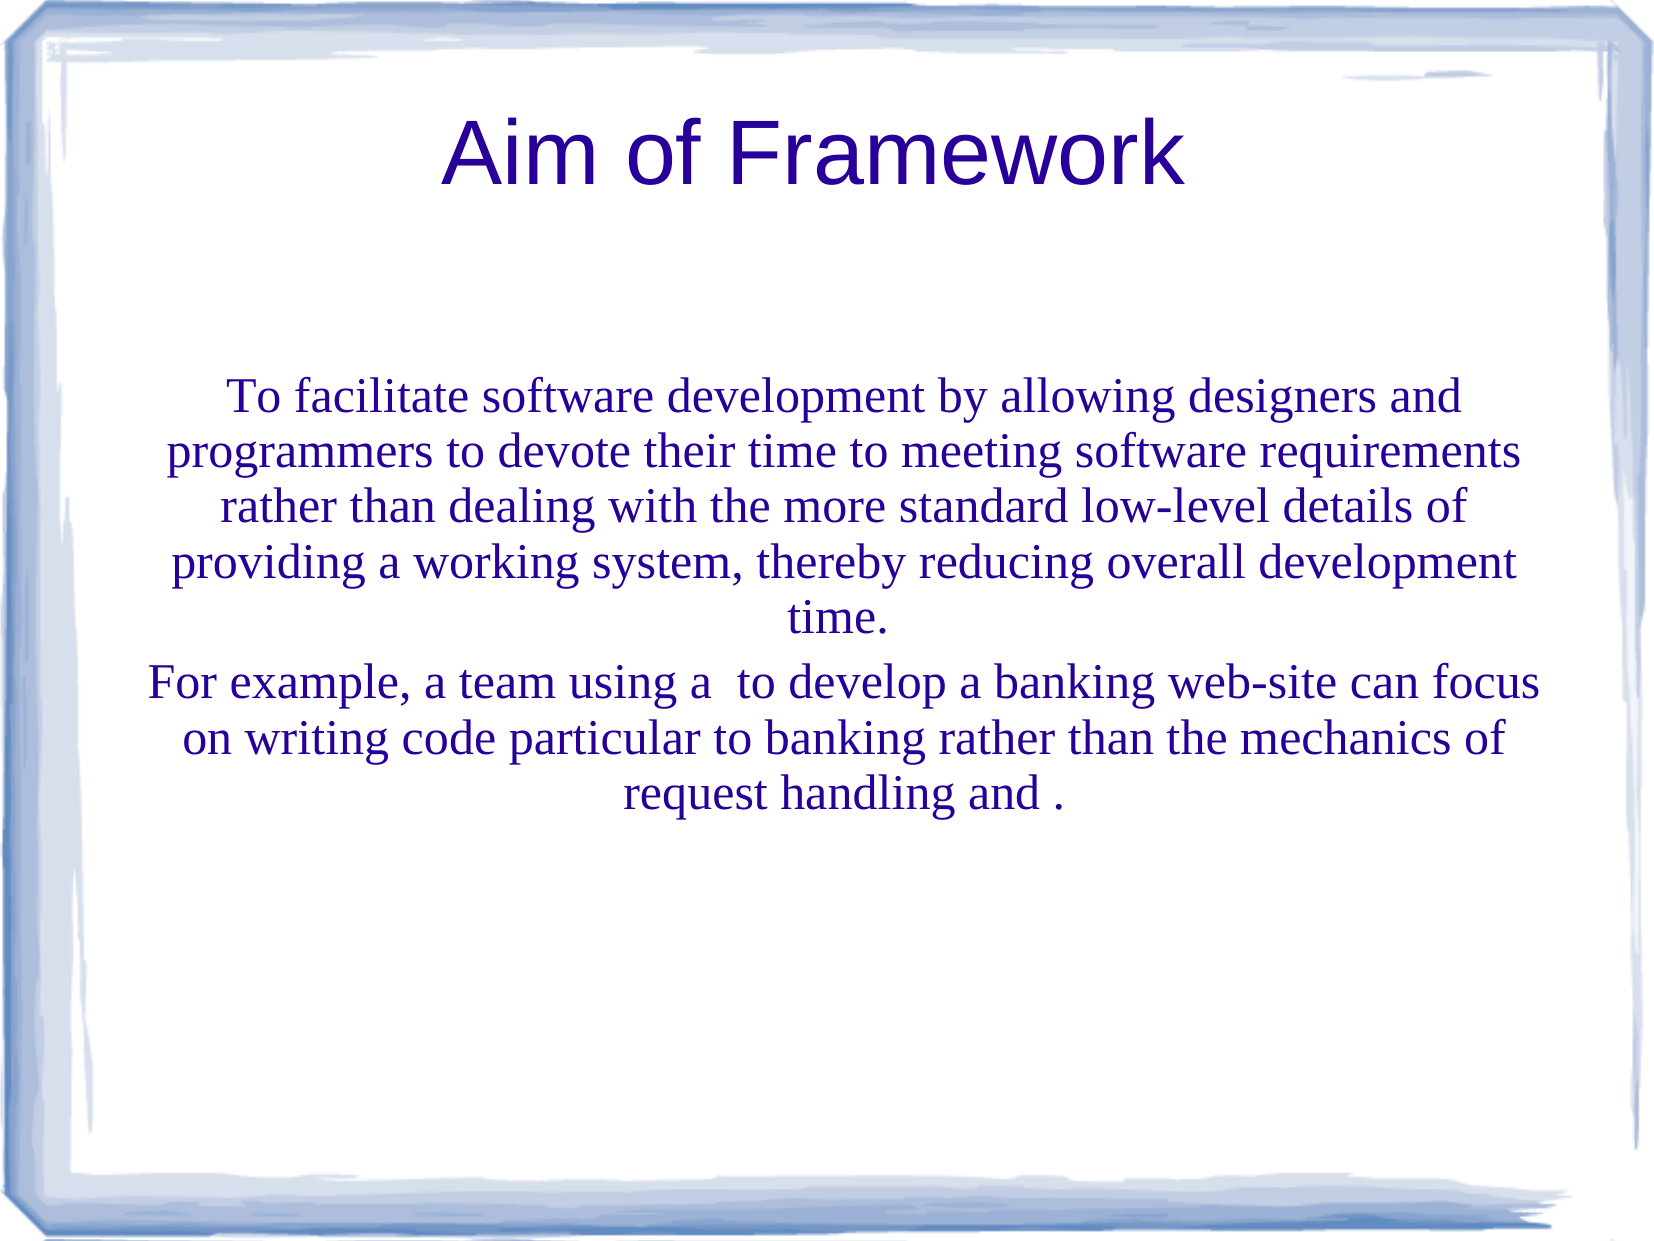

# Aim of Framework
To facilitate software development by allowing designers and programmers to devote their time to meeting software requirements rather than dealing with the more standard low-level details of providing a working system, thereby reducing overall development time.
For example, a team using a to develop a banking web-site can focus on writing code particular to banking rather than the mechanics of request handling and .